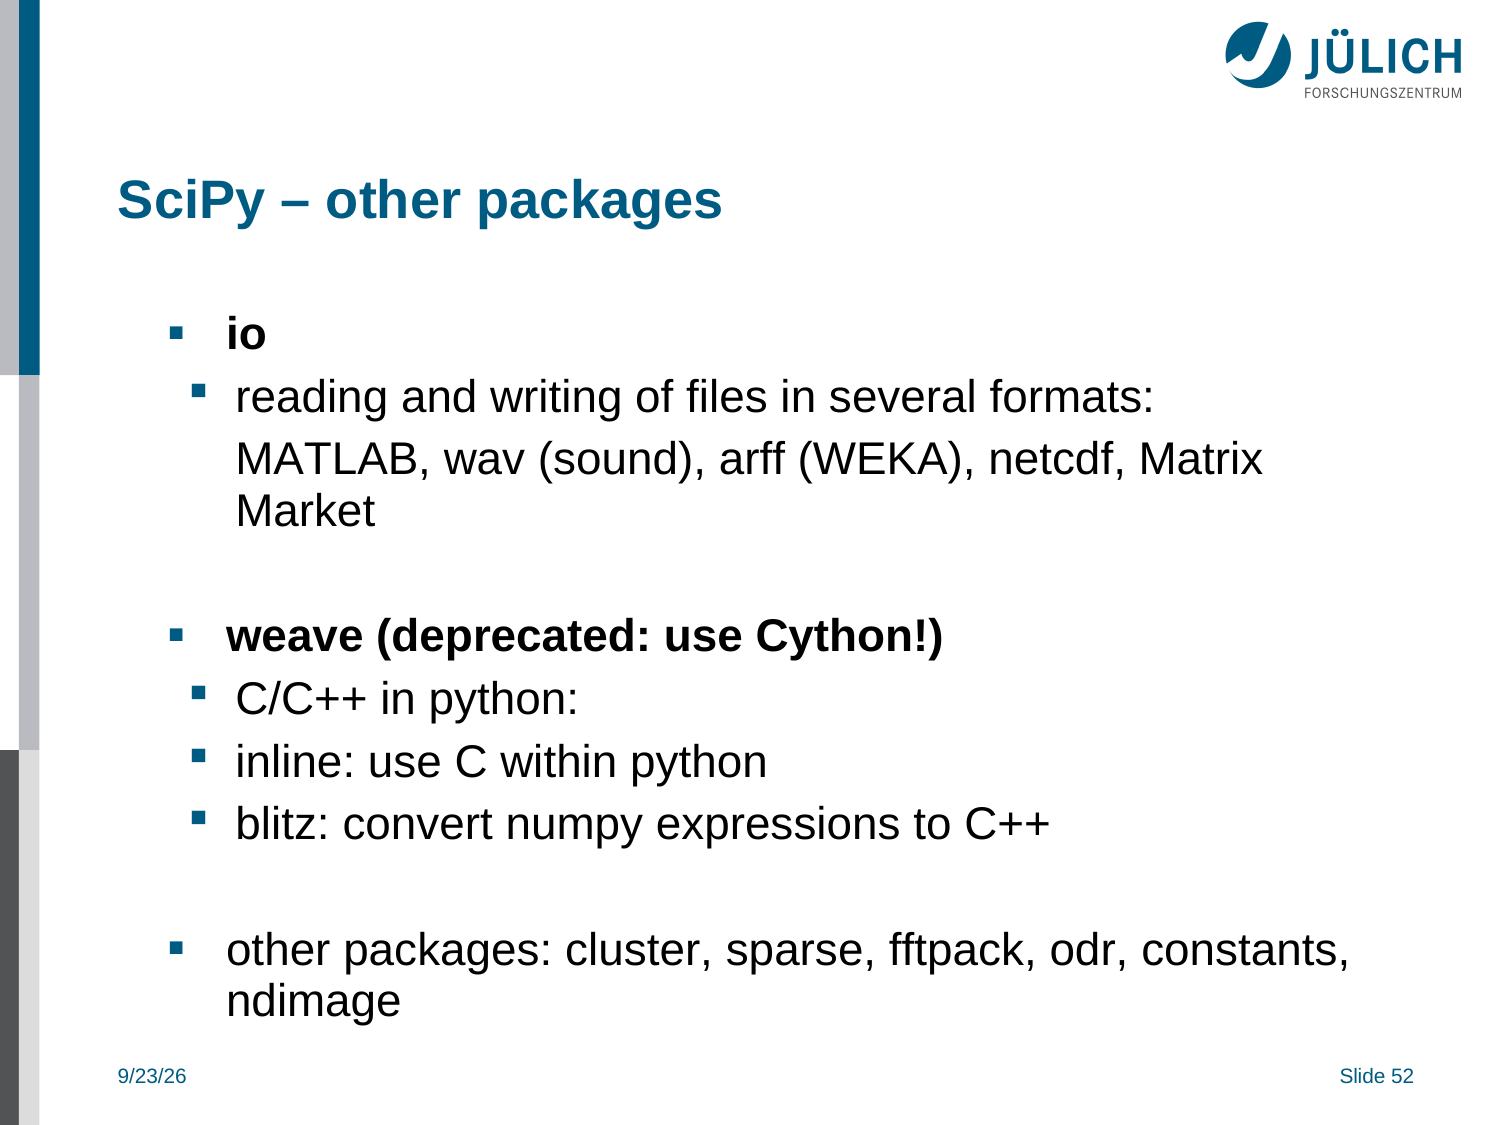

# SciPy – other packages
io
reading and writing of files in several formats:
MATLAB, wav (sound), arff (WEKA), netcdf, Matrix Market
weave (deprecated: use Cython!)
C/C++ in python:
inline: use C within python
blitz: convert numpy expressions to C++
other packages: cluster, sparse, fftpack, odr, constants, ndimage